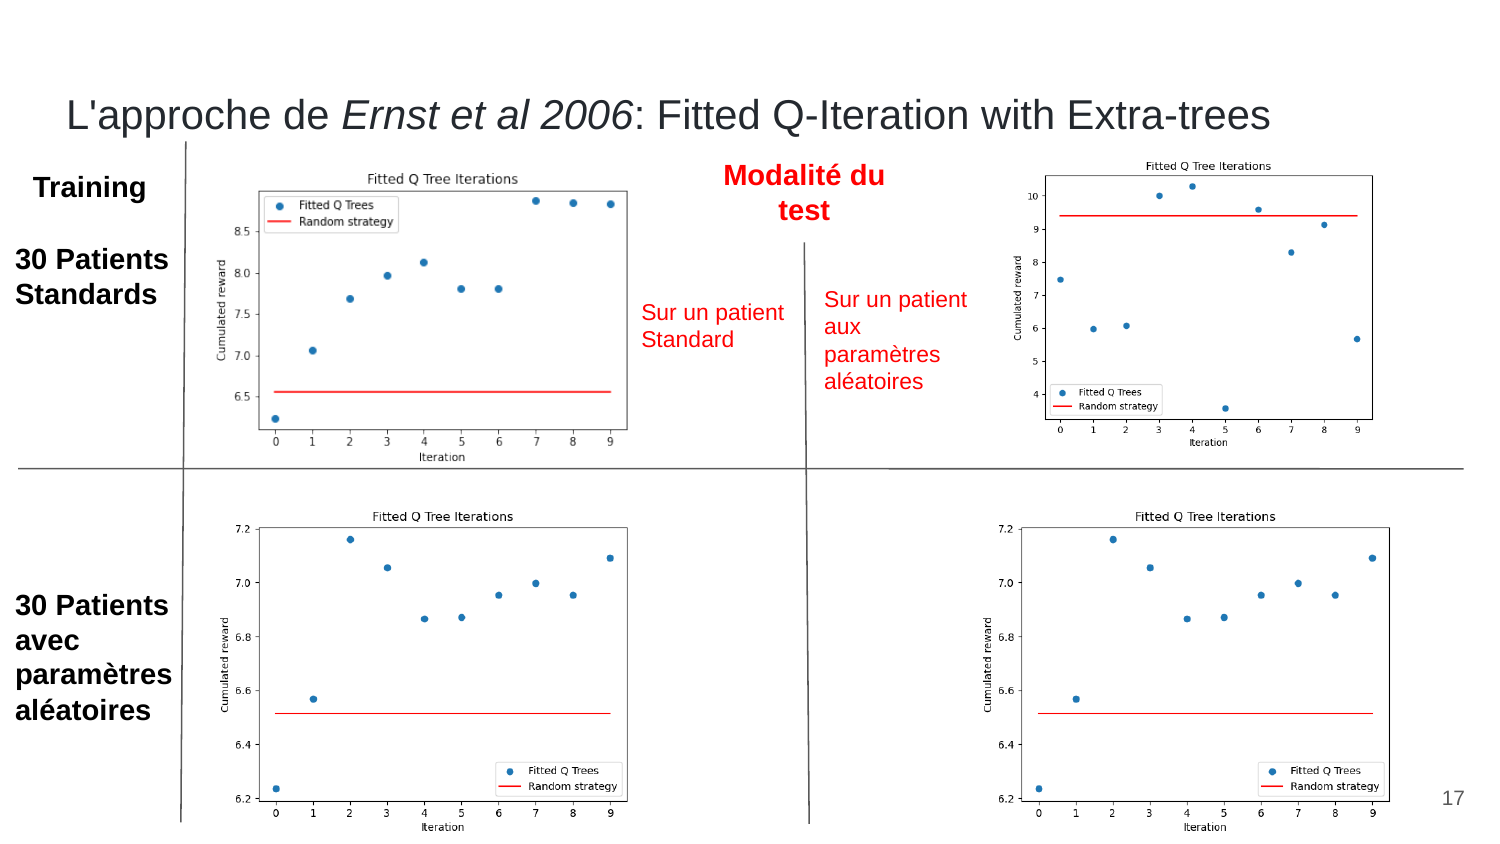

# L'approche de Ernst et al 2006: Fitted Q-Iteration with Extra-trees
Modalité du test
Training
30 Patients Standards
Sur un patient aux paramètres aléatoires
Sur un patient Standard
30 Patients avec paramètres aléatoires